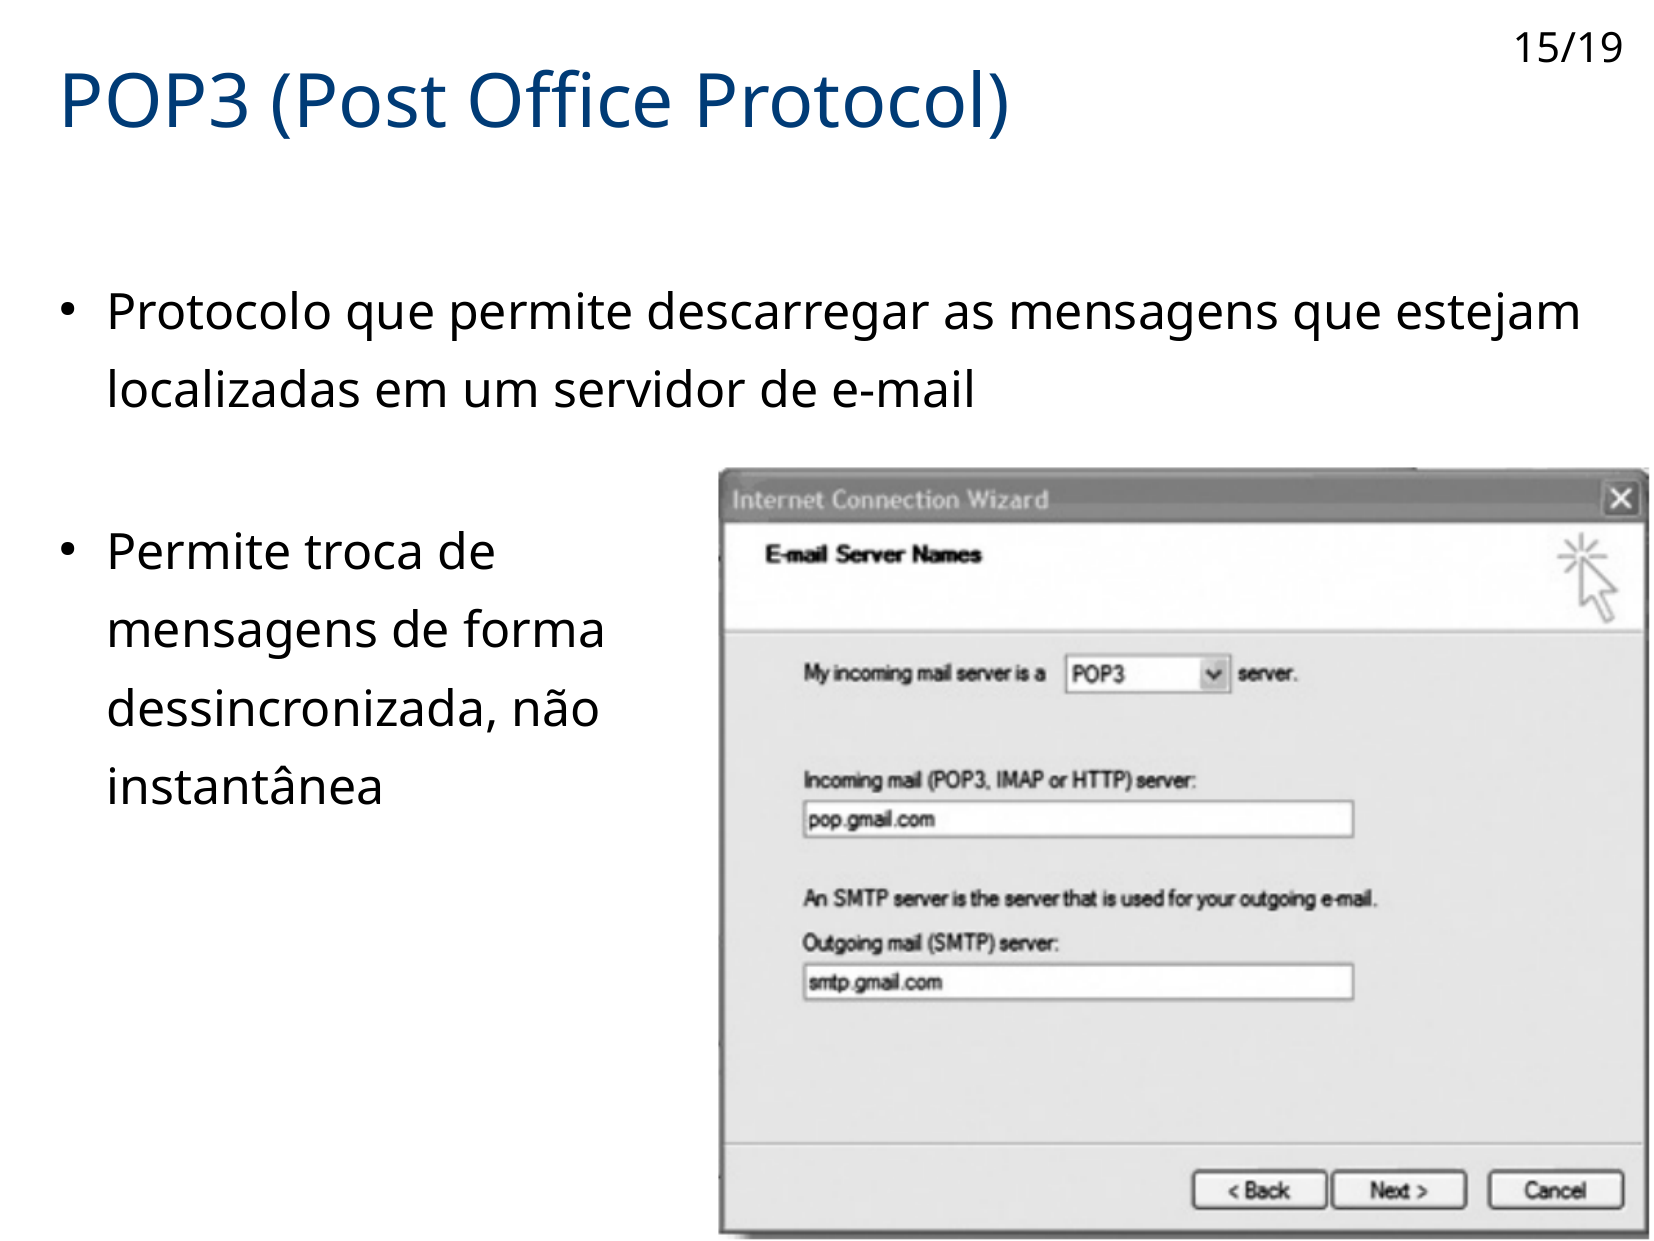

15
# POP3 (Post Office Protocol)
Protocolo que permite descarregar as mensagens que estejam localizadas em um servidor de e-mail
Permite troca de
mensagens de forma
dessincronizada, não
instantânea